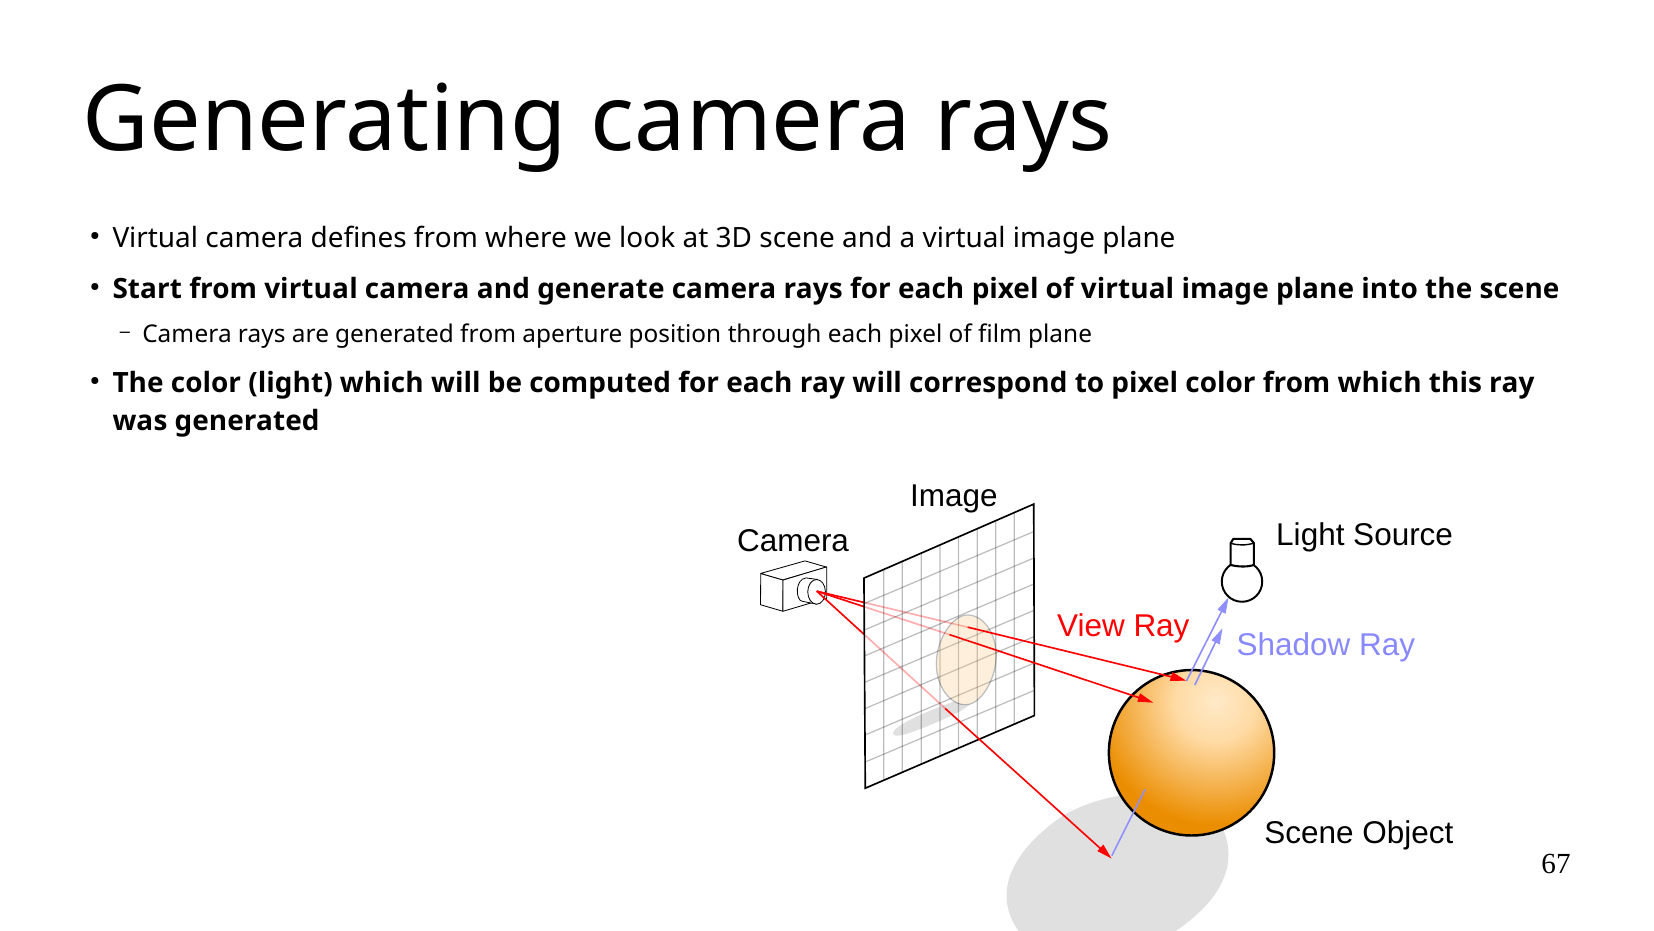

# Generating camera rays
Virtual camera defines from where we look at 3D scene and a virtual image plane
Start from virtual camera and generate camera rays for each pixel of virtual image plane into the scene
Camera rays are generated from aperture position through each pixel of film plane
The color (light) which will be computed for each ray will correspond to pixel color from which this ray was generated
67